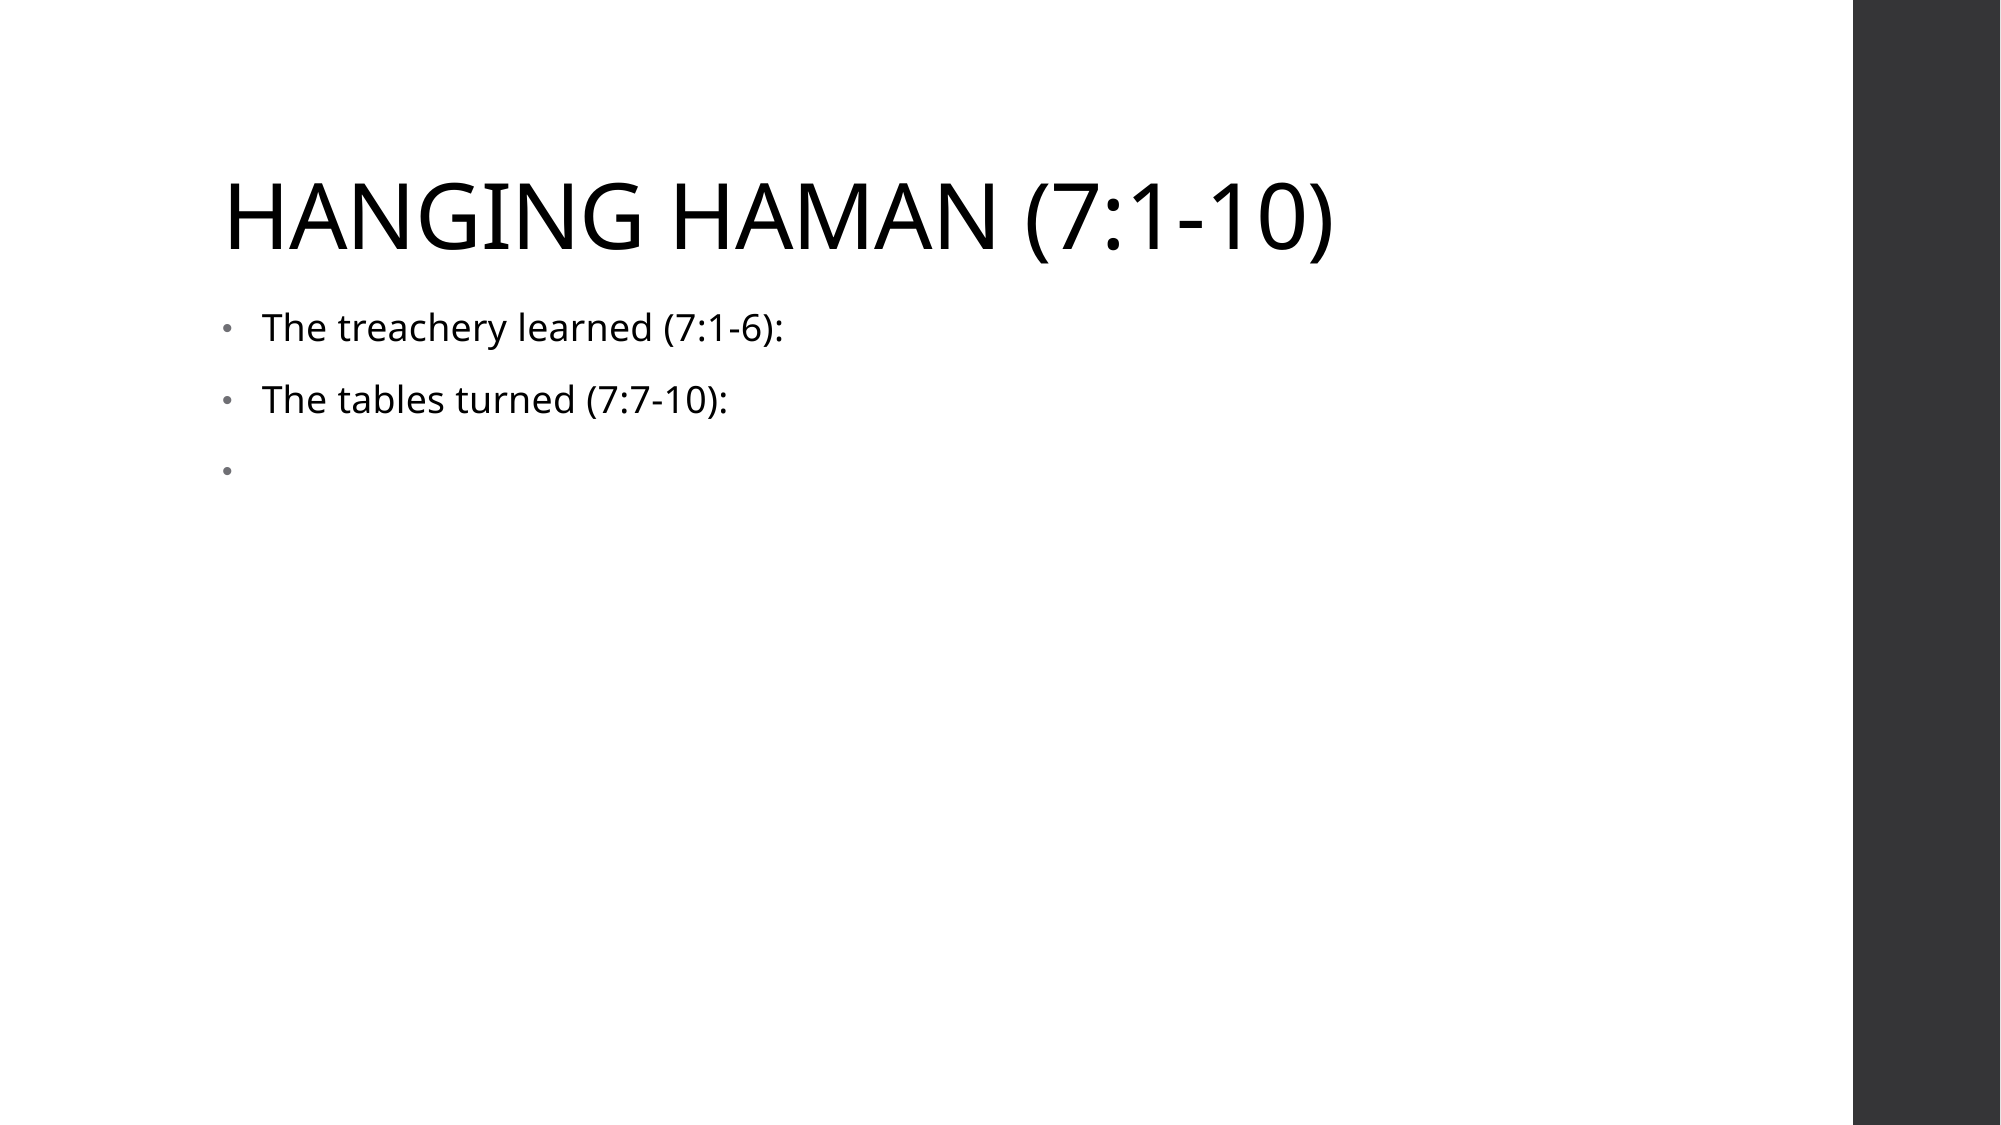

# HANGING HAMAN (7:1-10)
 The treachery learned (7:1-6):
 The tables turned (7:7-10):